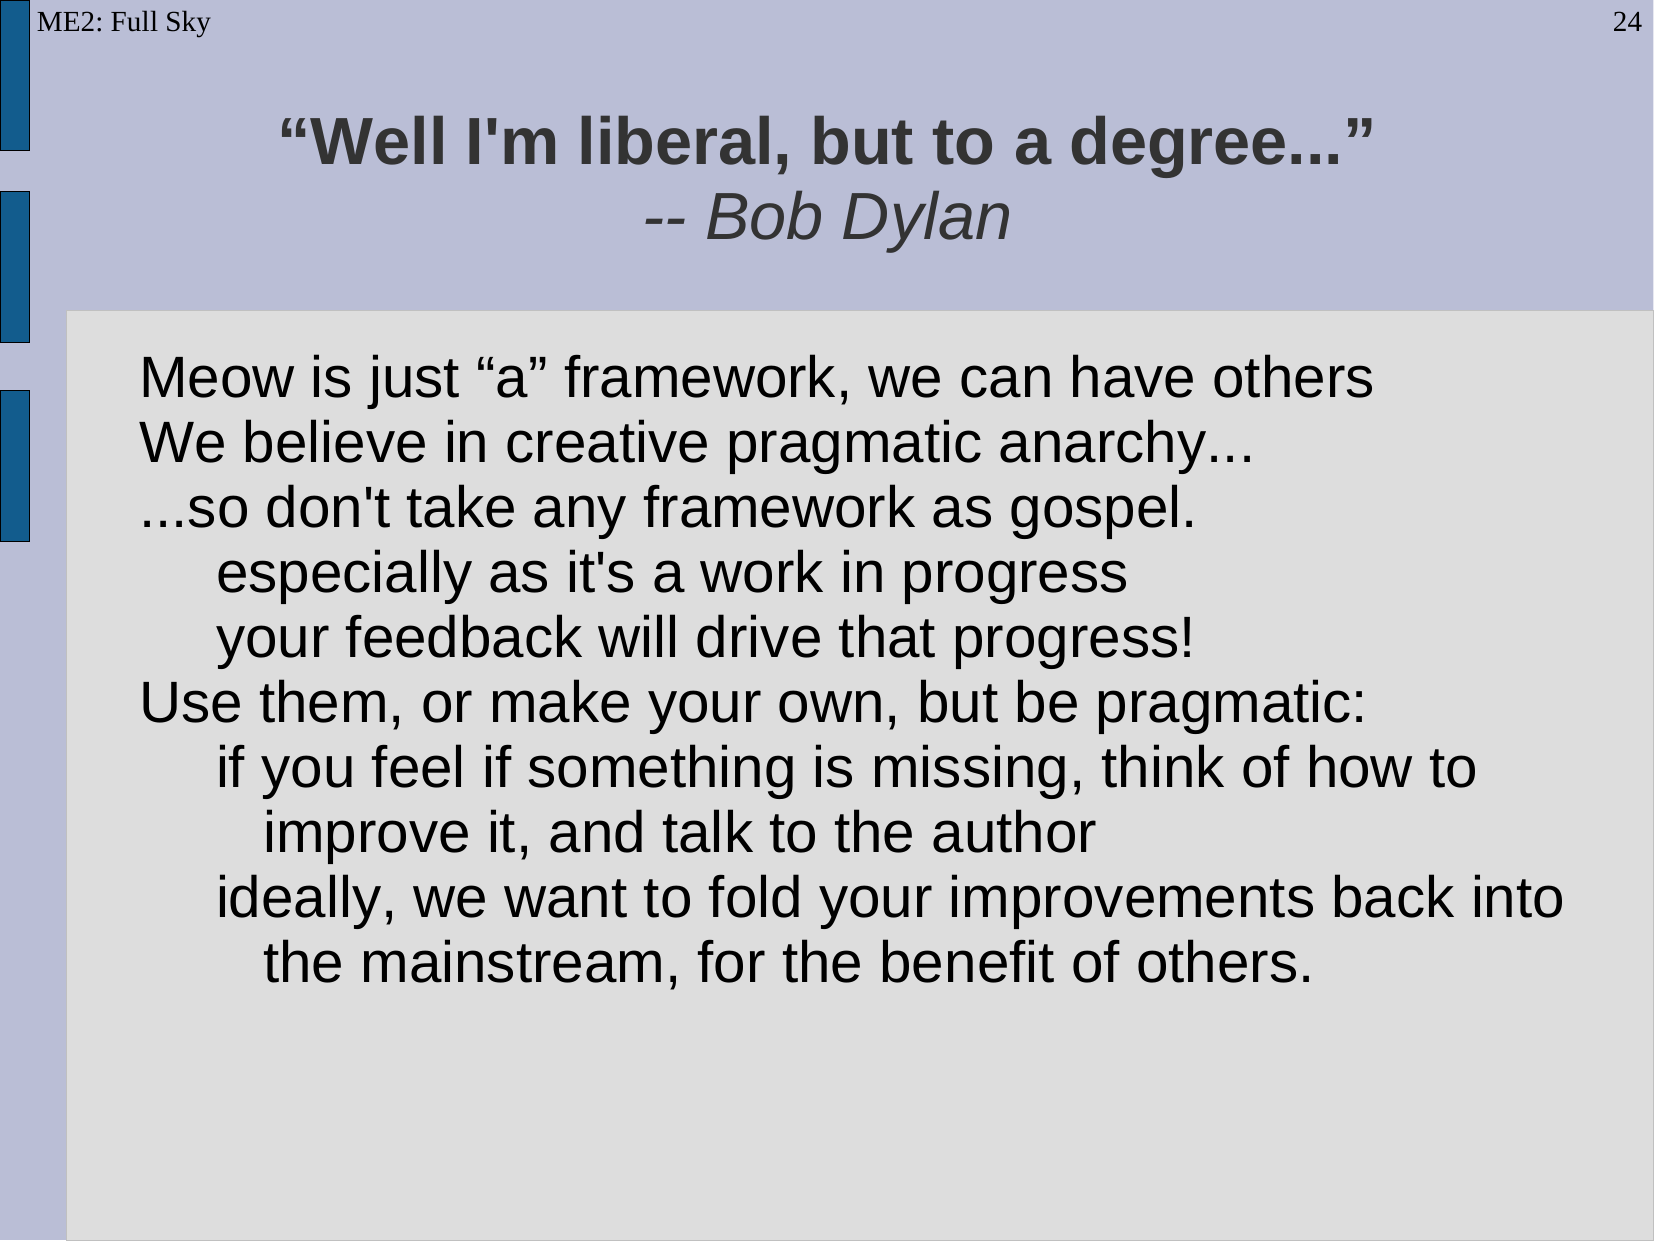

ME2: Full Sky
24
# “Well I'm liberal, but to a degree...” -- Bob Dylan
Meow is just “a” framework, we can have others
We believe in creative pragmatic anarchy...
...so don't take any framework as gospel.
especially as it's a work in progress
your feedback will drive that progress!
Use them, or make your own, but be pragmatic:
if you feel if something is missing, think of how to improve it, and talk to the author
ideally, we want to fold your improvements back into the mainstream, for the benefit of others.